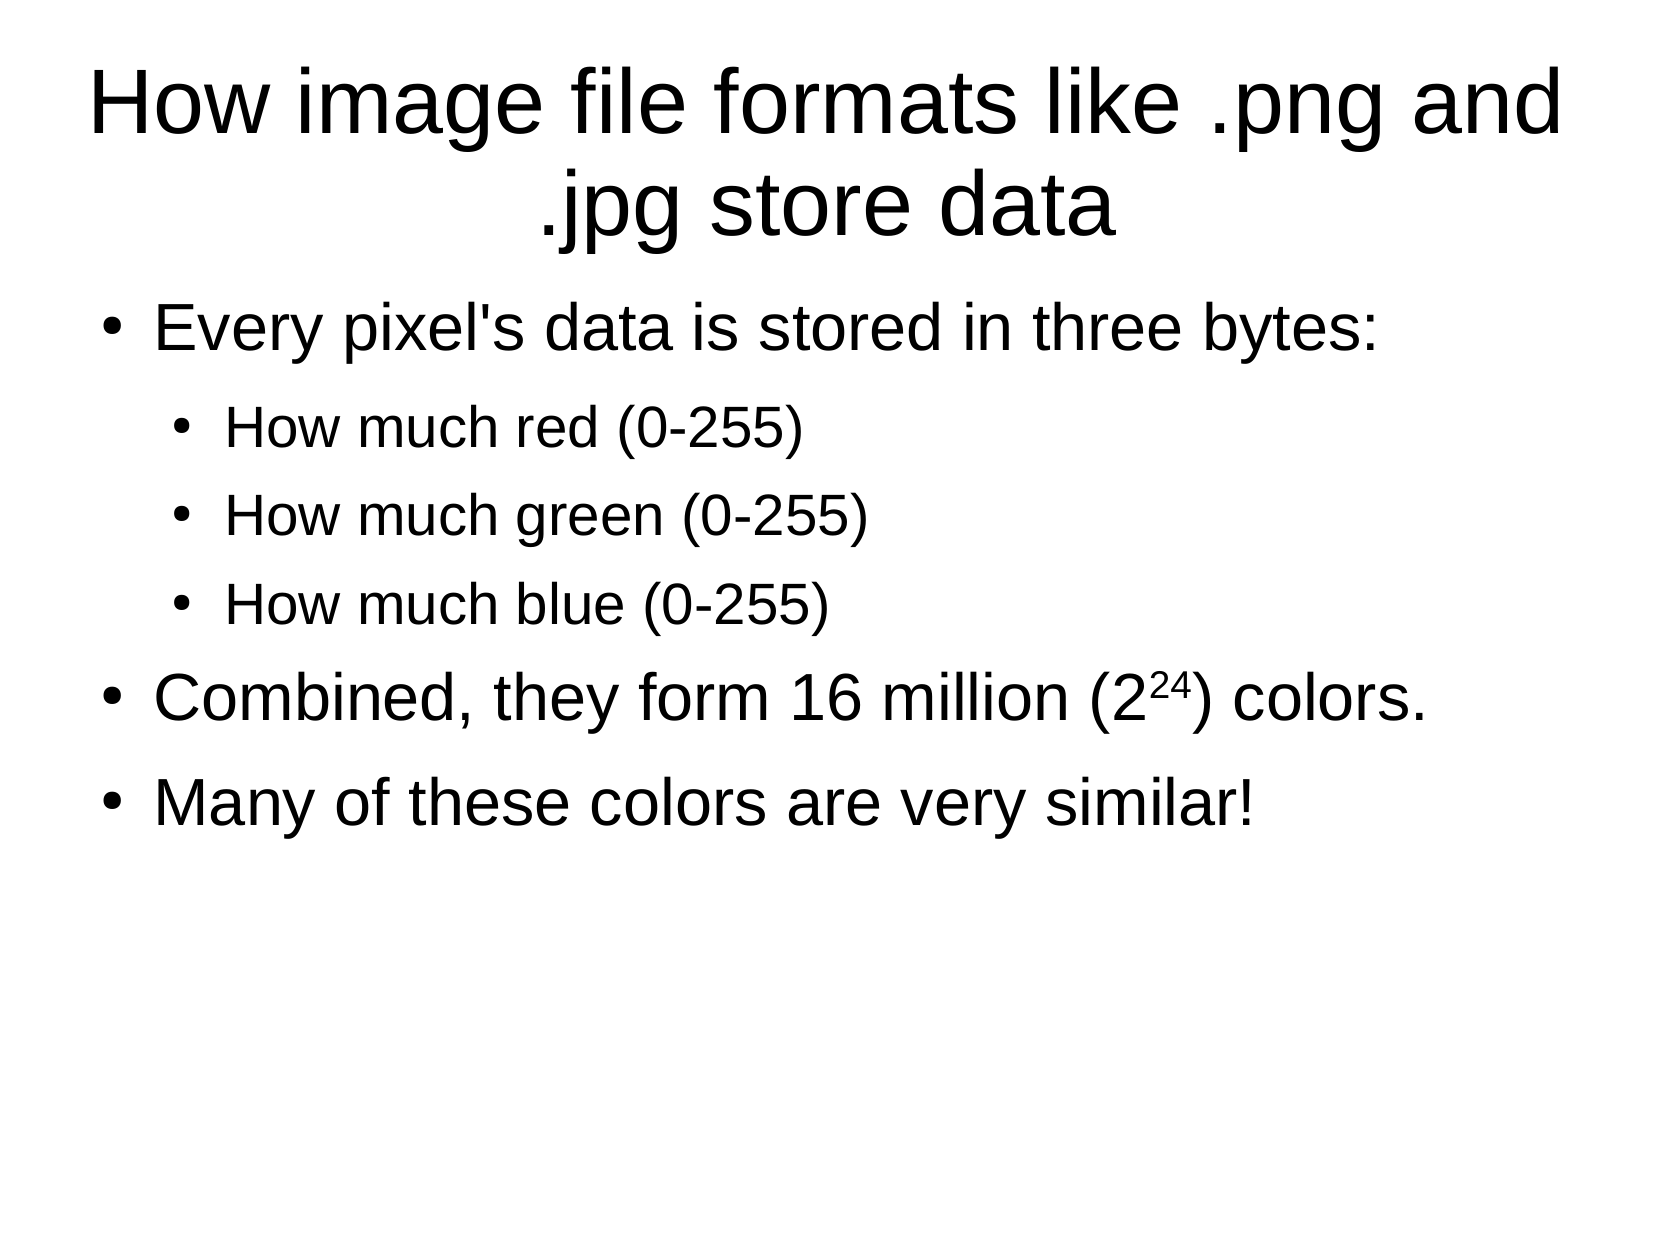

# How image file formats like .png and .jpg store data
Every pixel's data is stored in three bytes:
How much red (0-255)
How much green (0-255)
How much blue (0-255)
Combined, they form 16 million (224) colors.
Many of these colors are very similar!